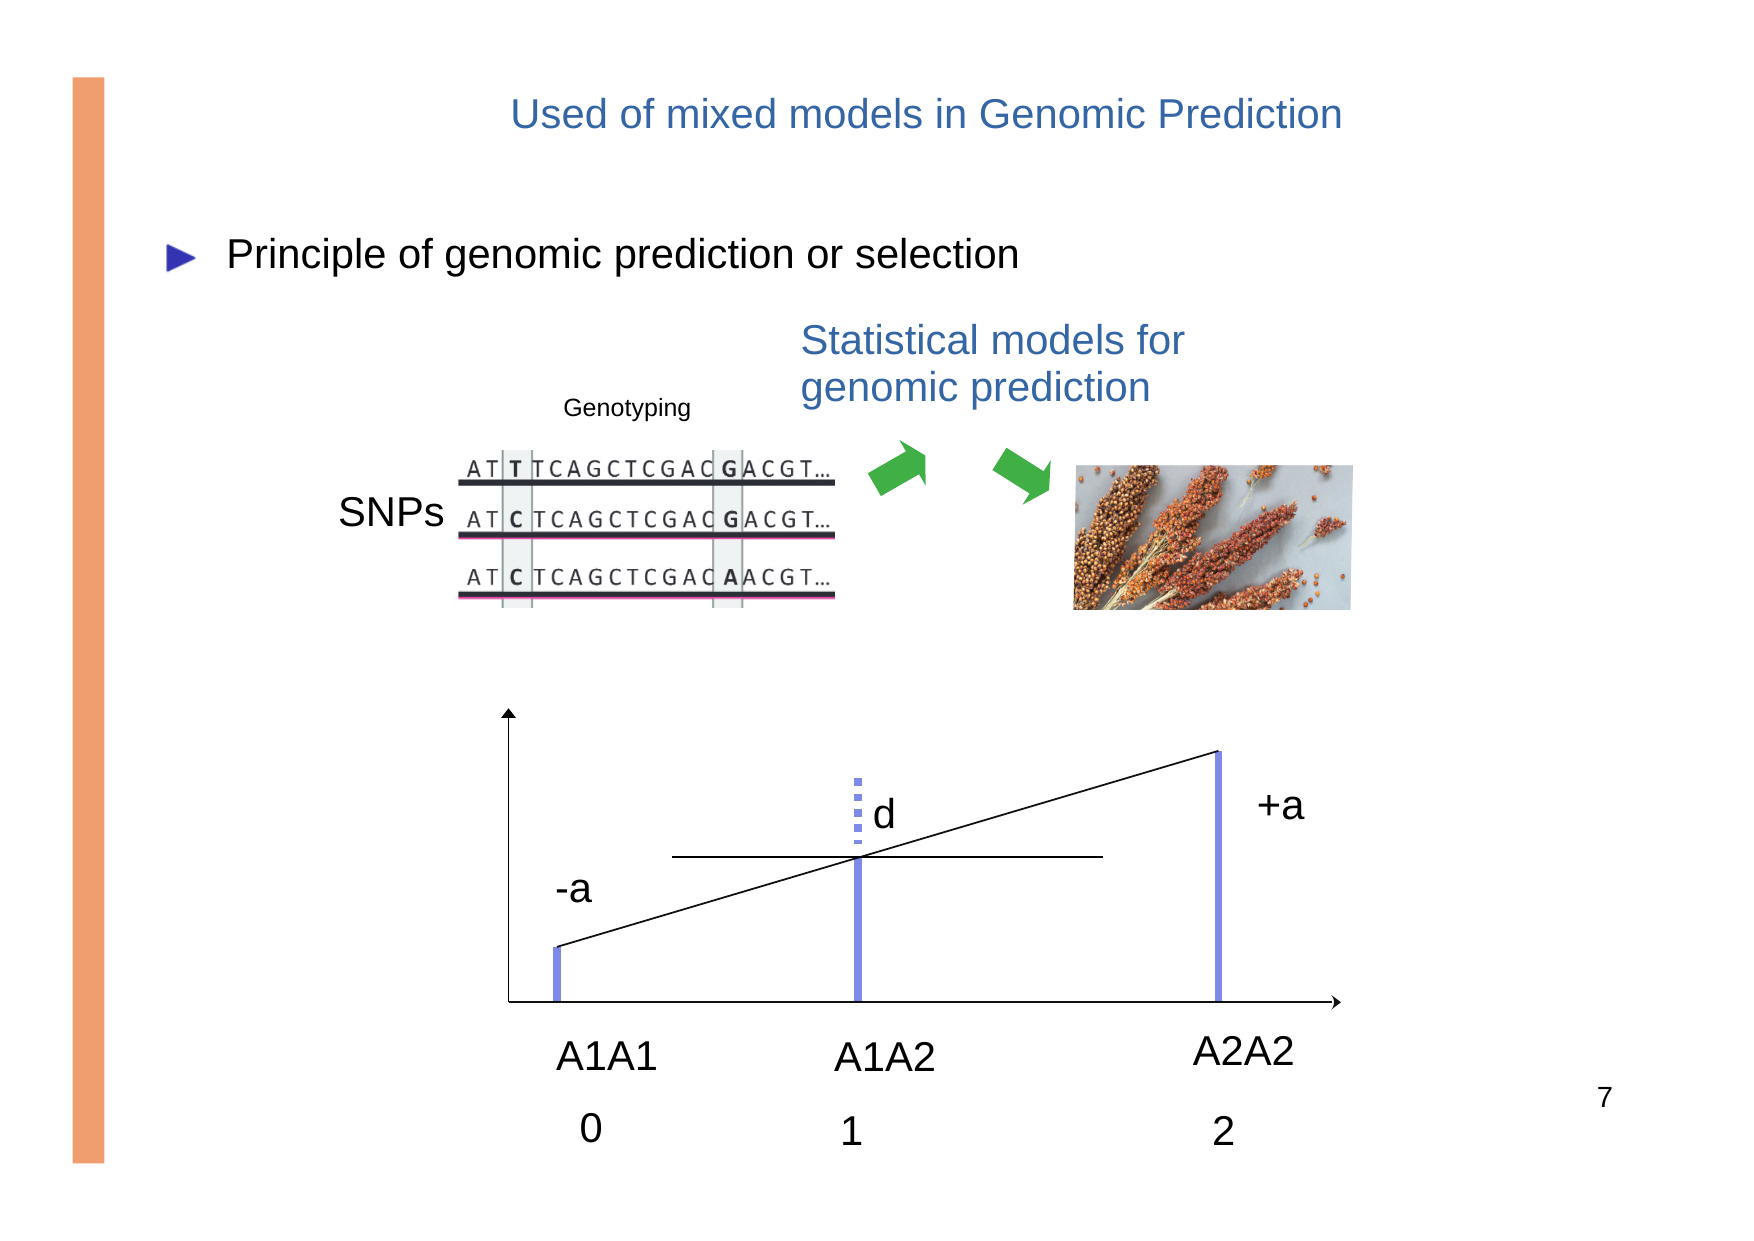

Used of mixed models in Genomic Prediction
Principle of genomic prediction or selection
Statistical models for genomic prediction
Genotyping
SNPs
+a
d
-a
A2A2
A1A1
A1A2
7
0
1
2